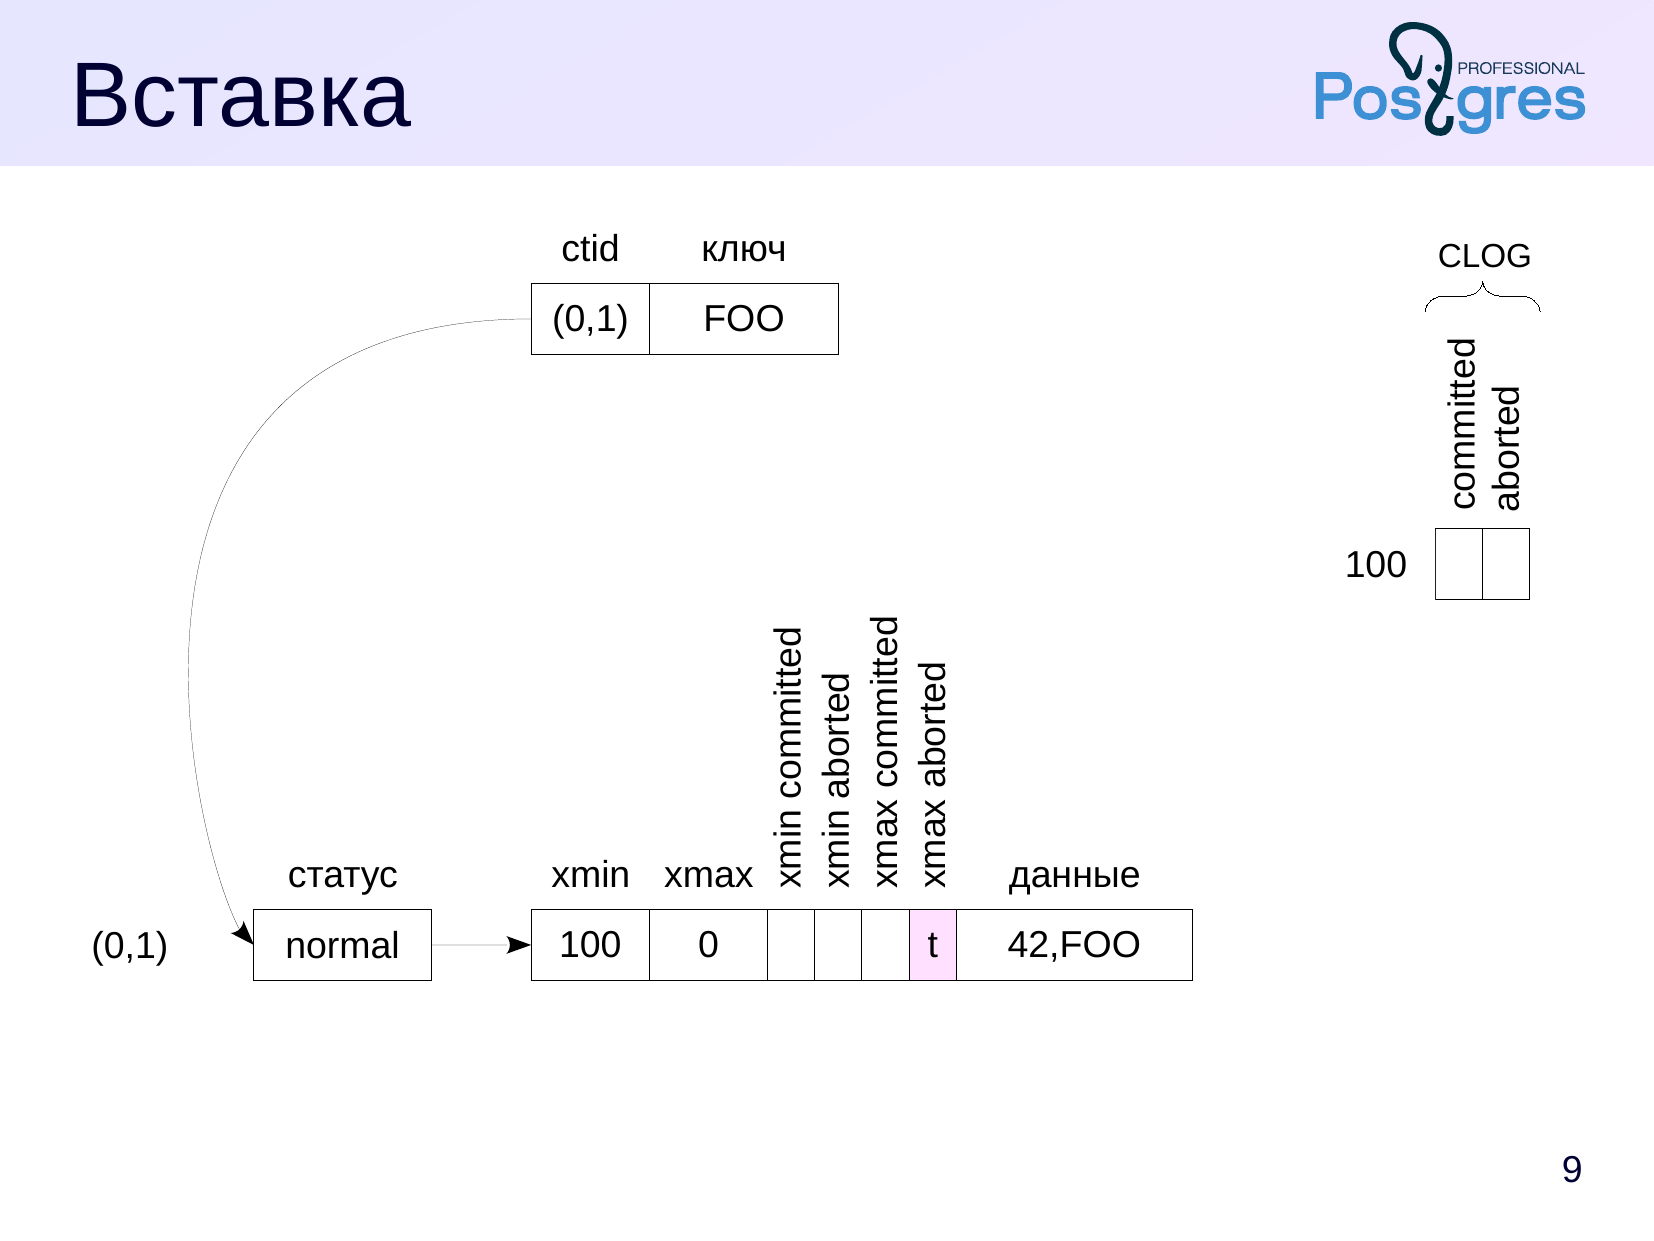

# Вставка
ctid
ключ
CLOG
(0,1)
FOO
committed
aborted
100
xmax aborted
xmax committed
xmin committed
xmin aborted
xmin
xmax
данные
статус
100
0
t
42,FOO
(0,1)
normal